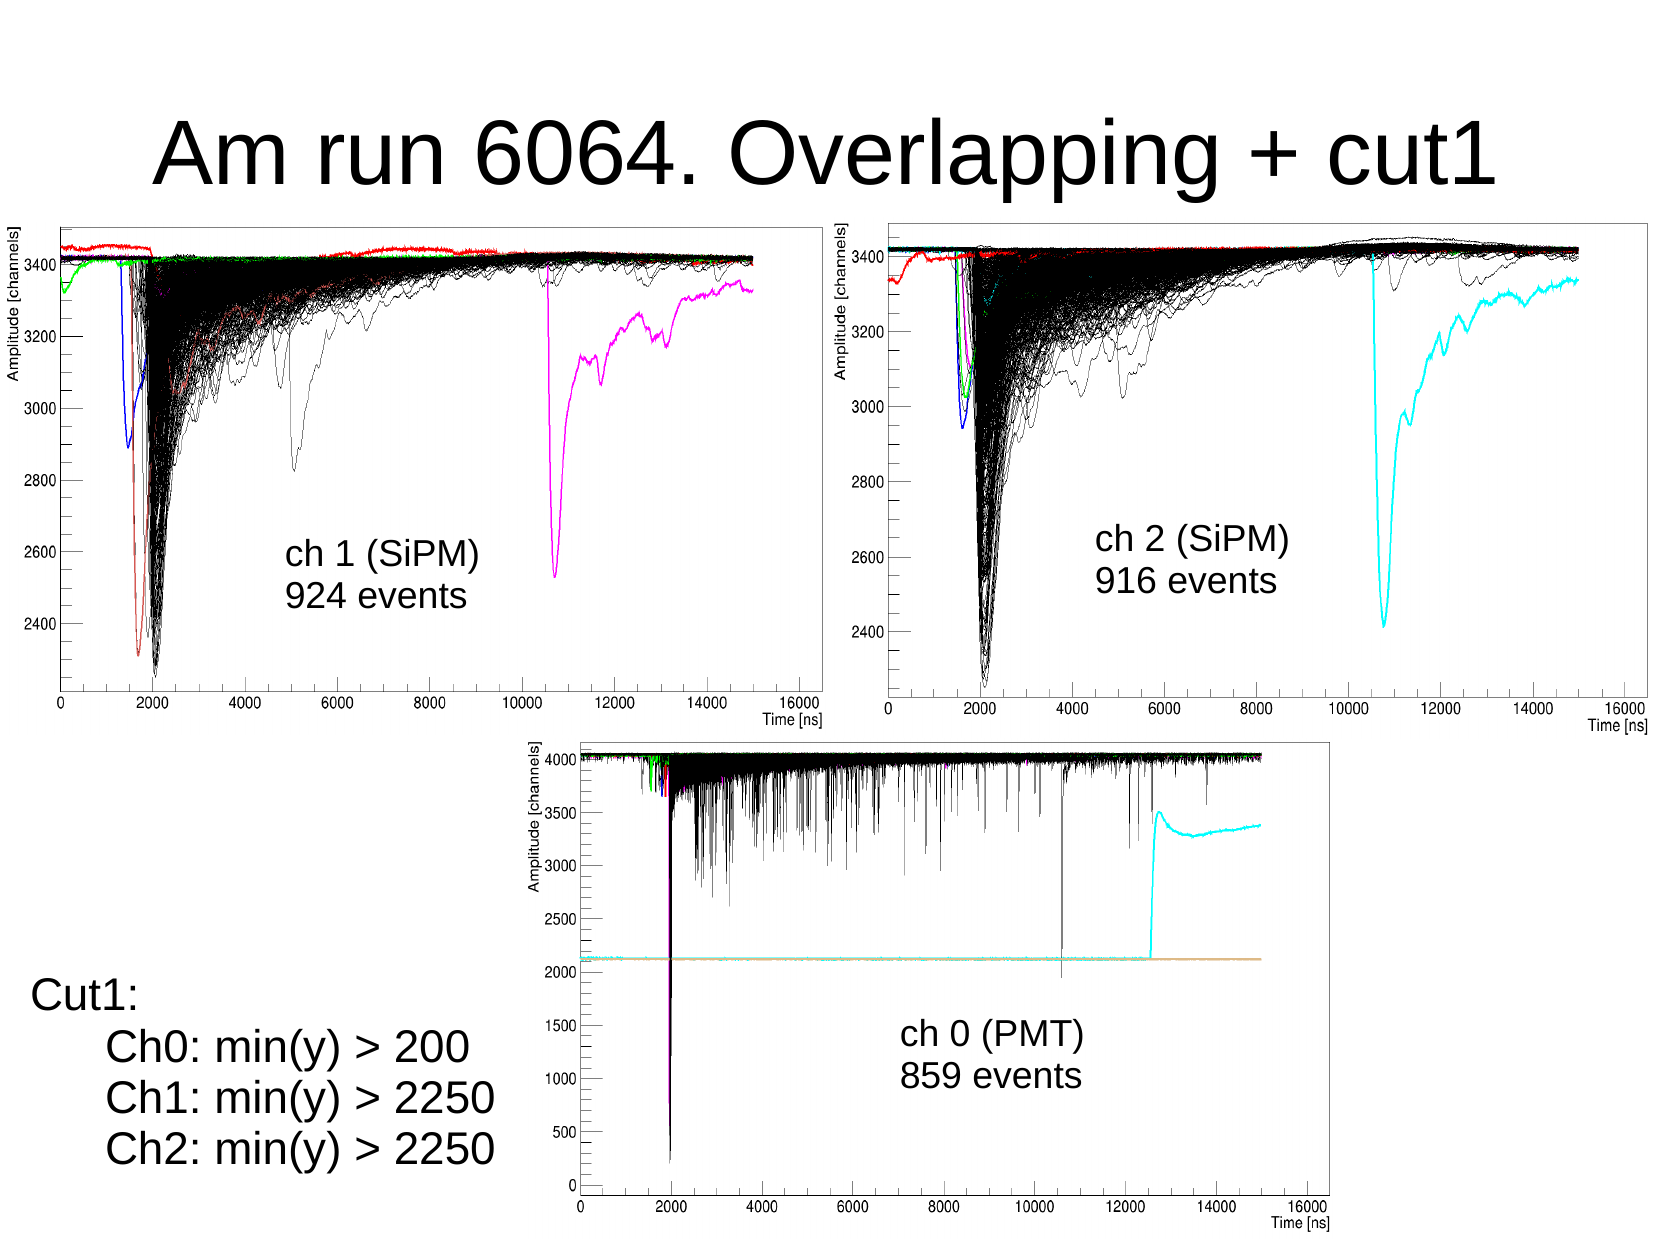

# Am run 6064. Overlapping + cut1
ch 2 (SiPM)
916 events
ch 1 (SiPM)
924 events
Cut1:
	Ch0: min(y) > 200
	Ch1: min(y) > 2250
 	Ch2: min(y) > 2250
ch 0 (PMT)
859 events